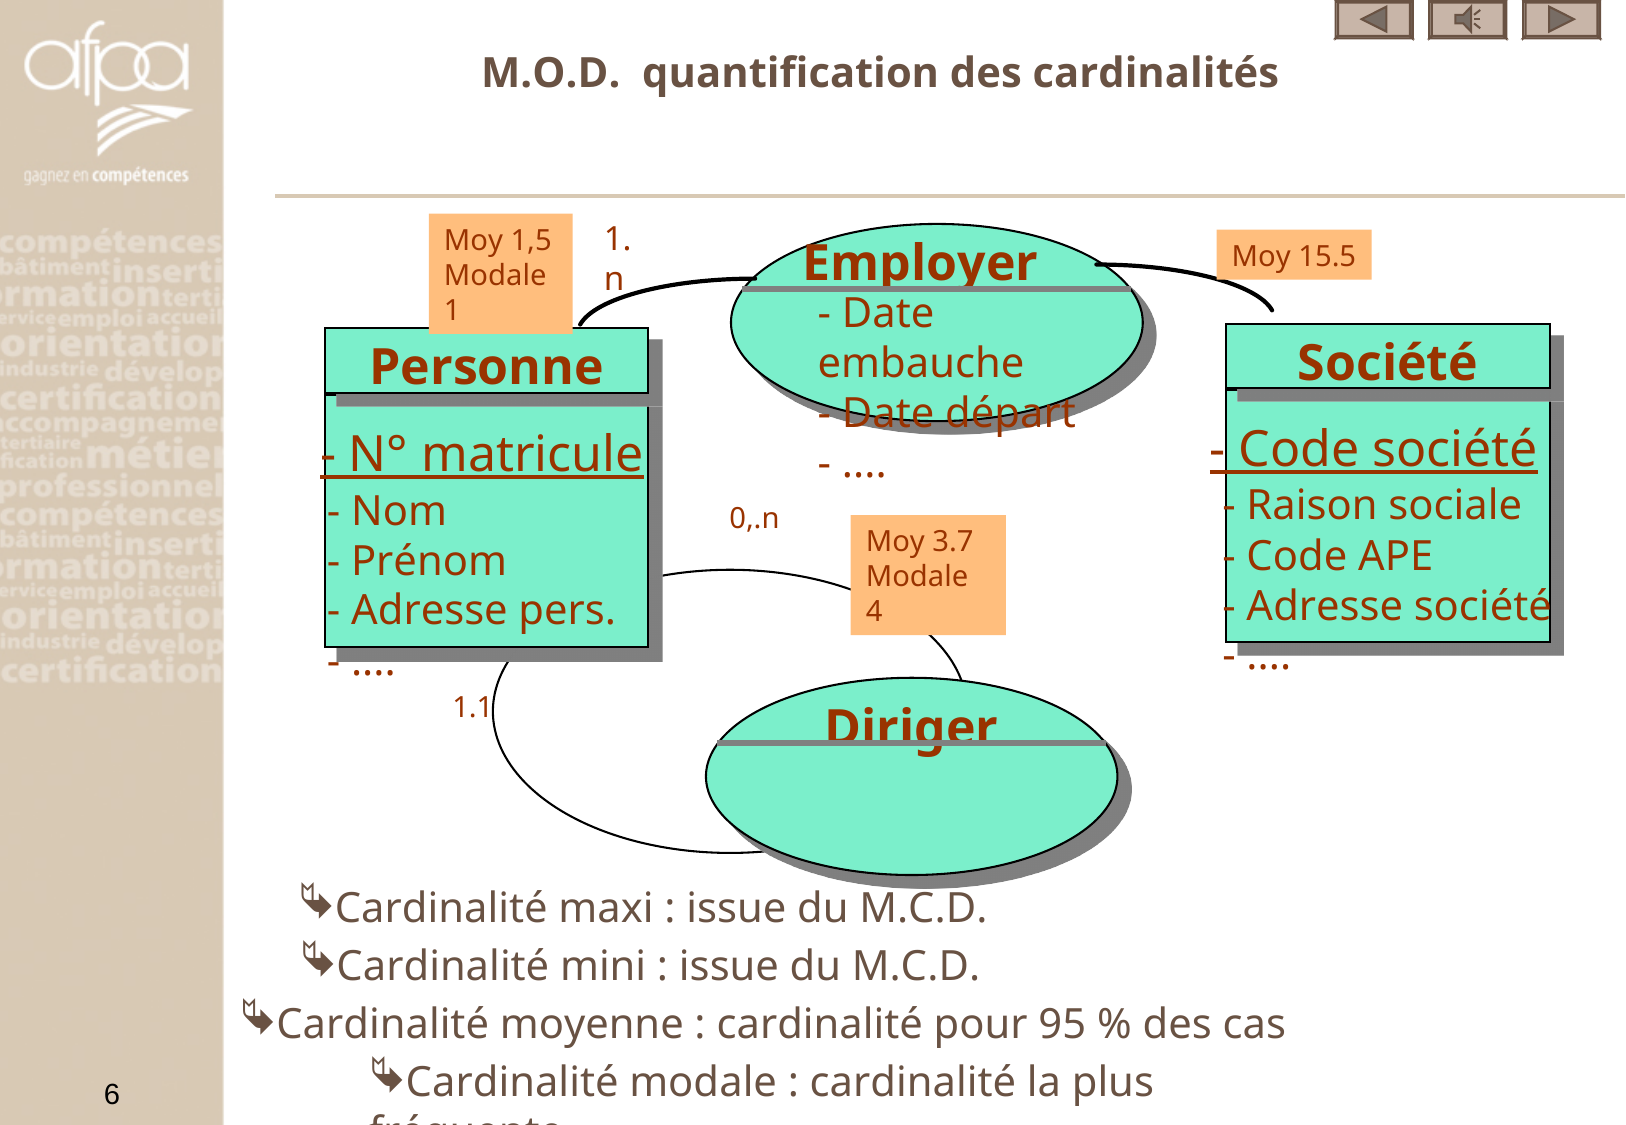

# M.O.D. quantification des cardinalités
1.n
0.n
0,.n
1.1
Moy 1,5
Modale 1
Moy 15.5
Moy 3.7
Modale 4
Employer
- Date embauche
- Date départ
- ....
Société
- Code société
- Raison sociale
- Code APE
- Adresse société
- ....
Personne
- N° matricule
- Nom
- Prénom
- Adresse pers.
- ....
Diriger
Cardinalité maxi : issue du M.C.D.
Cardinalité mini : issue du M.C.D.
Cardinalité moyenne : cardinalité pour 95 % des cas
Cardinalité modale : cardinalité la plus fréquente